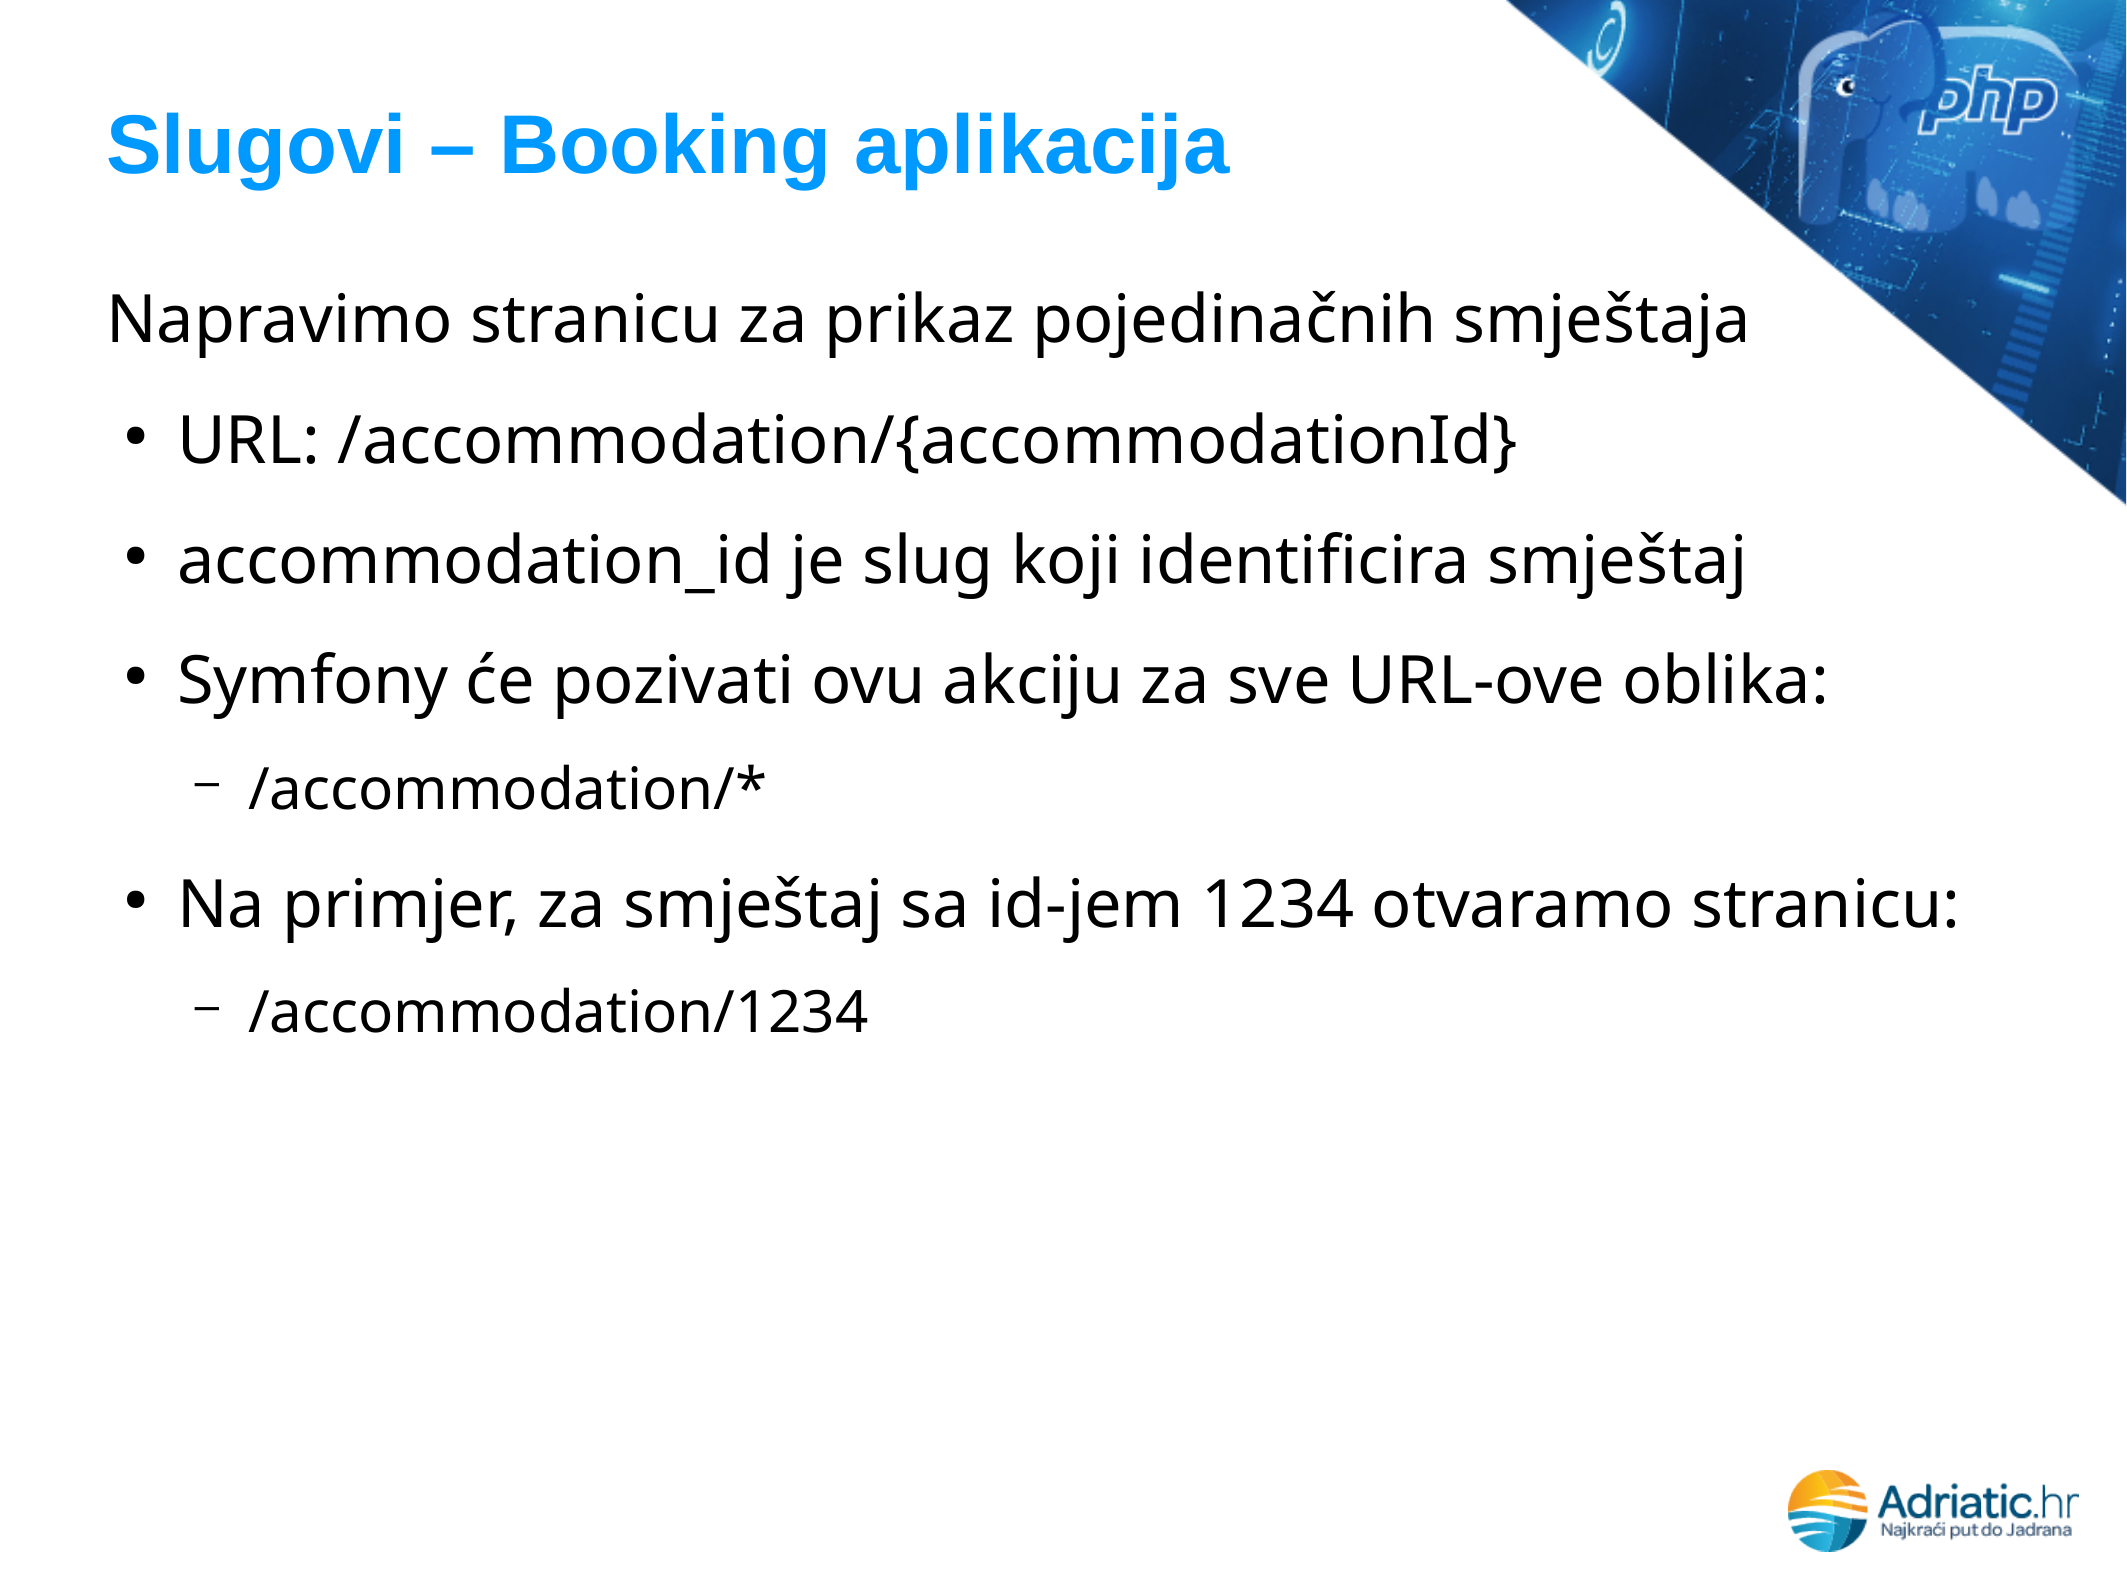

# Slugovi – Booking aplikacija
Napravimo stranicu za prikaz pojedinačnih smještaja
URL: /accommodation/{accommodationId}
accommodation_id je slug koji identificira smještaj
Symfony će pozivati ovu akciju za sve URL-ove oblika:
/accommodation/*
Na primjer, za smještaj sa id-jem 1234 otvaramo stranicu:
/accommodation/1234